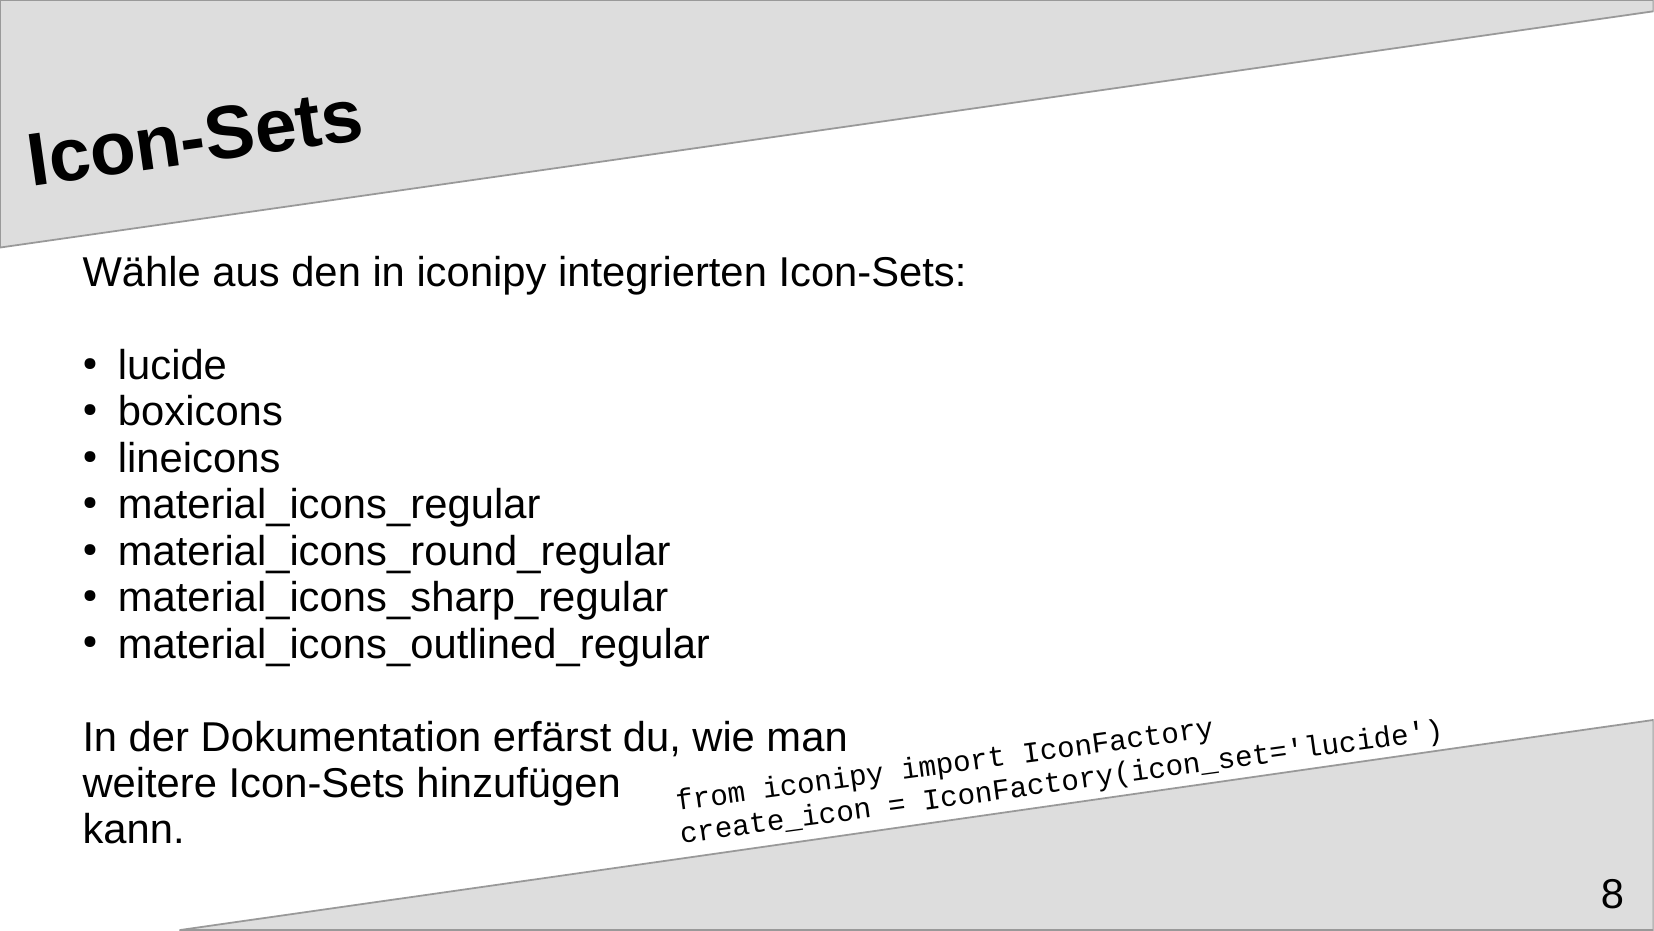

# Icon-Sets
Wähle aus den in iconipy integrierten Icon-Sets:
lucide
boxicons
lineicons
material_icons_regular
material_icons_round_regular
material_icons_sharp_regular
material_icons_outlined_regular
In der Dokumentation erfärst du, wie man
weitere Icon-Sets hinzufügen
kann.
from iconipy import IconFactory
create_icon = IconFactory(icon_set='lucide')
8